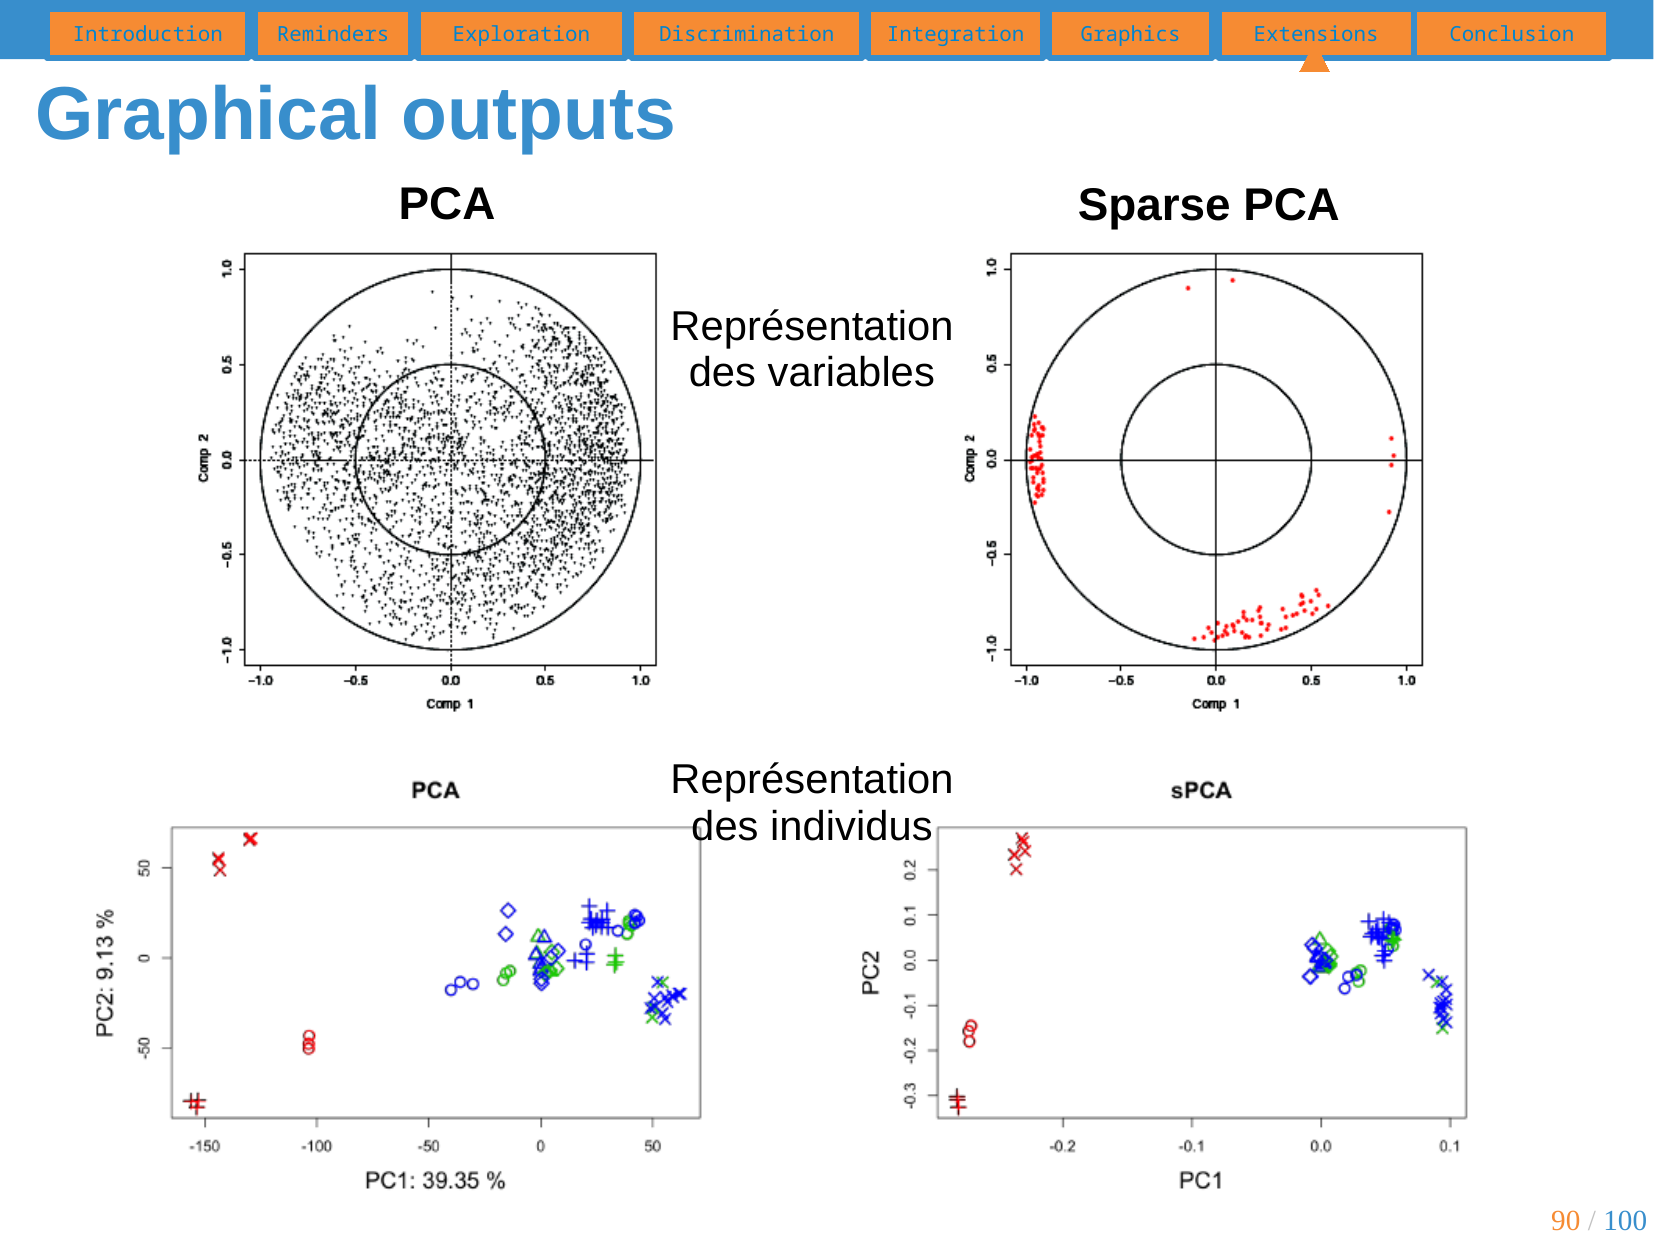

# Graphical outputs
PCA
Sparse PCA
Représentation des variables
Représentation des individus
90